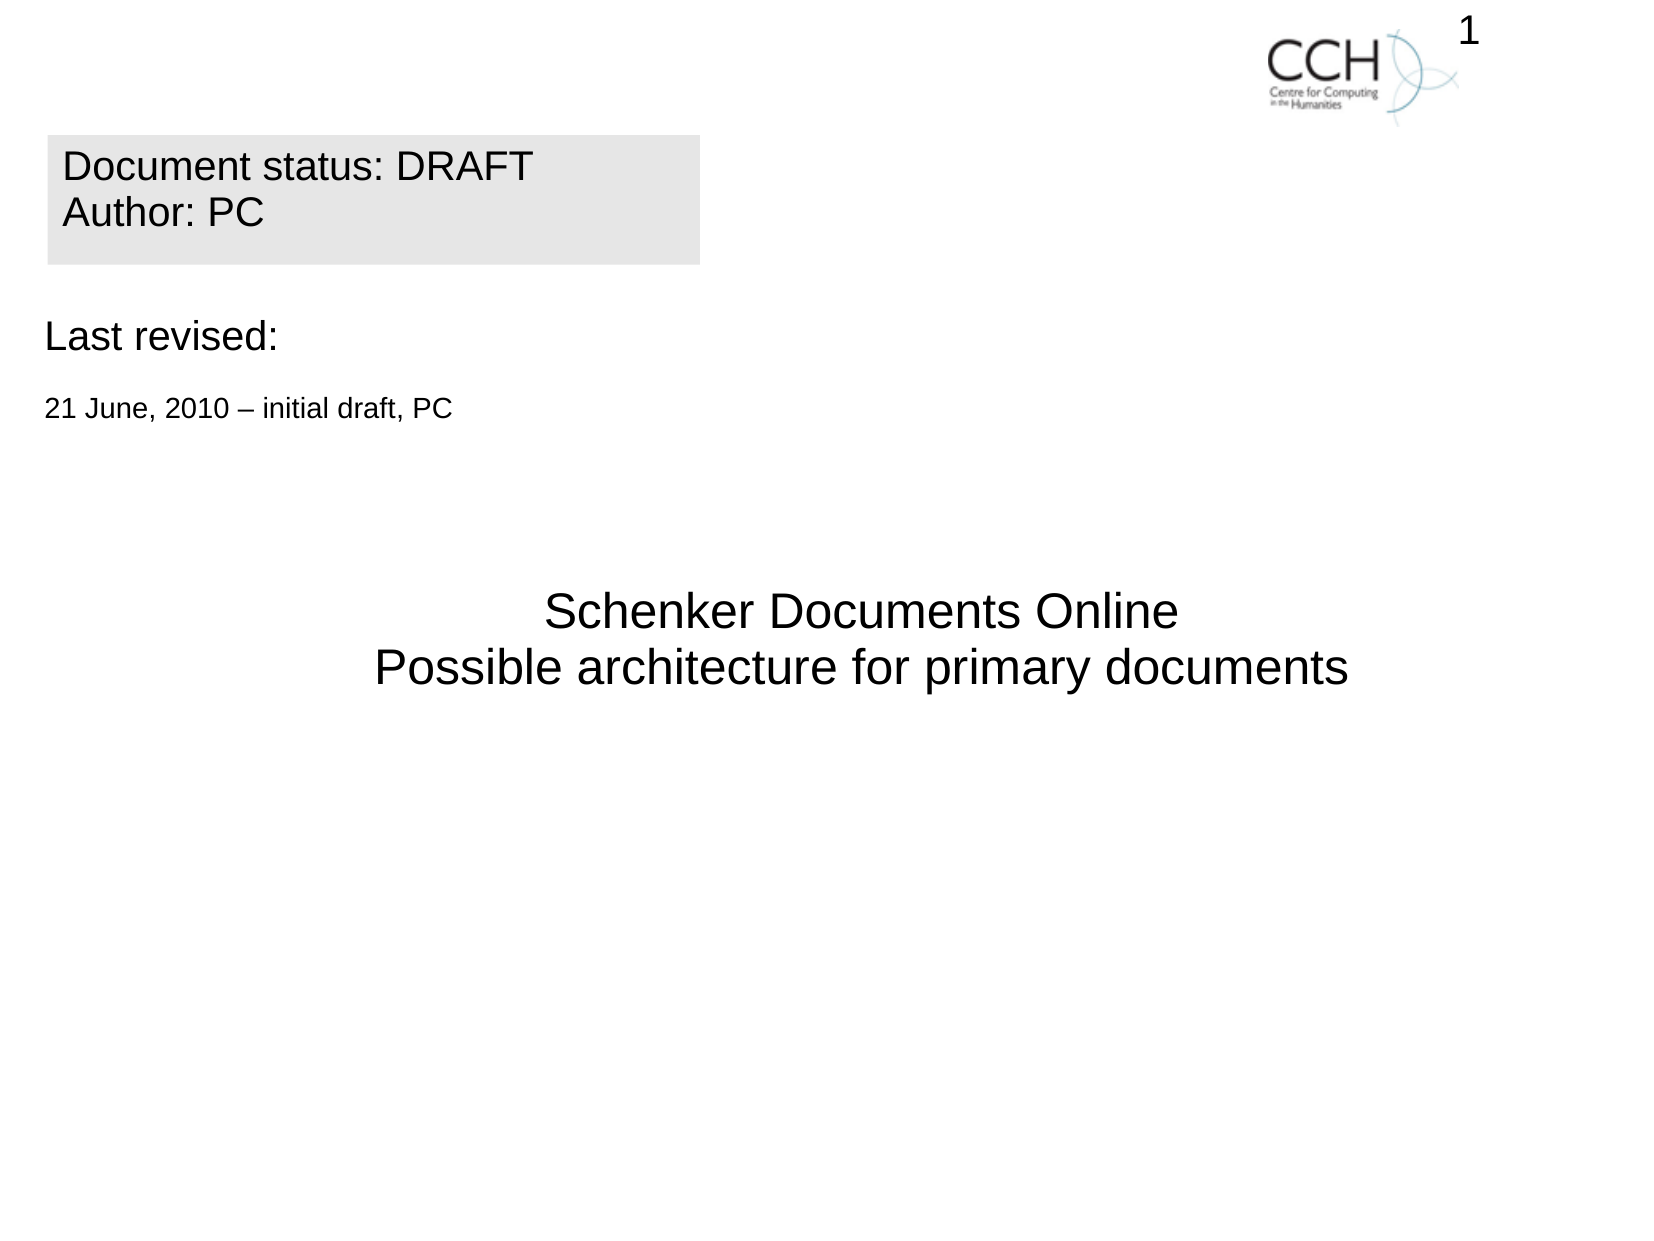

Document status: DRAFT
Author: PC
Last revised:
21 June, 2010 – initial draft, PC
Schenker Documents Online
Possible architecture for primary documents